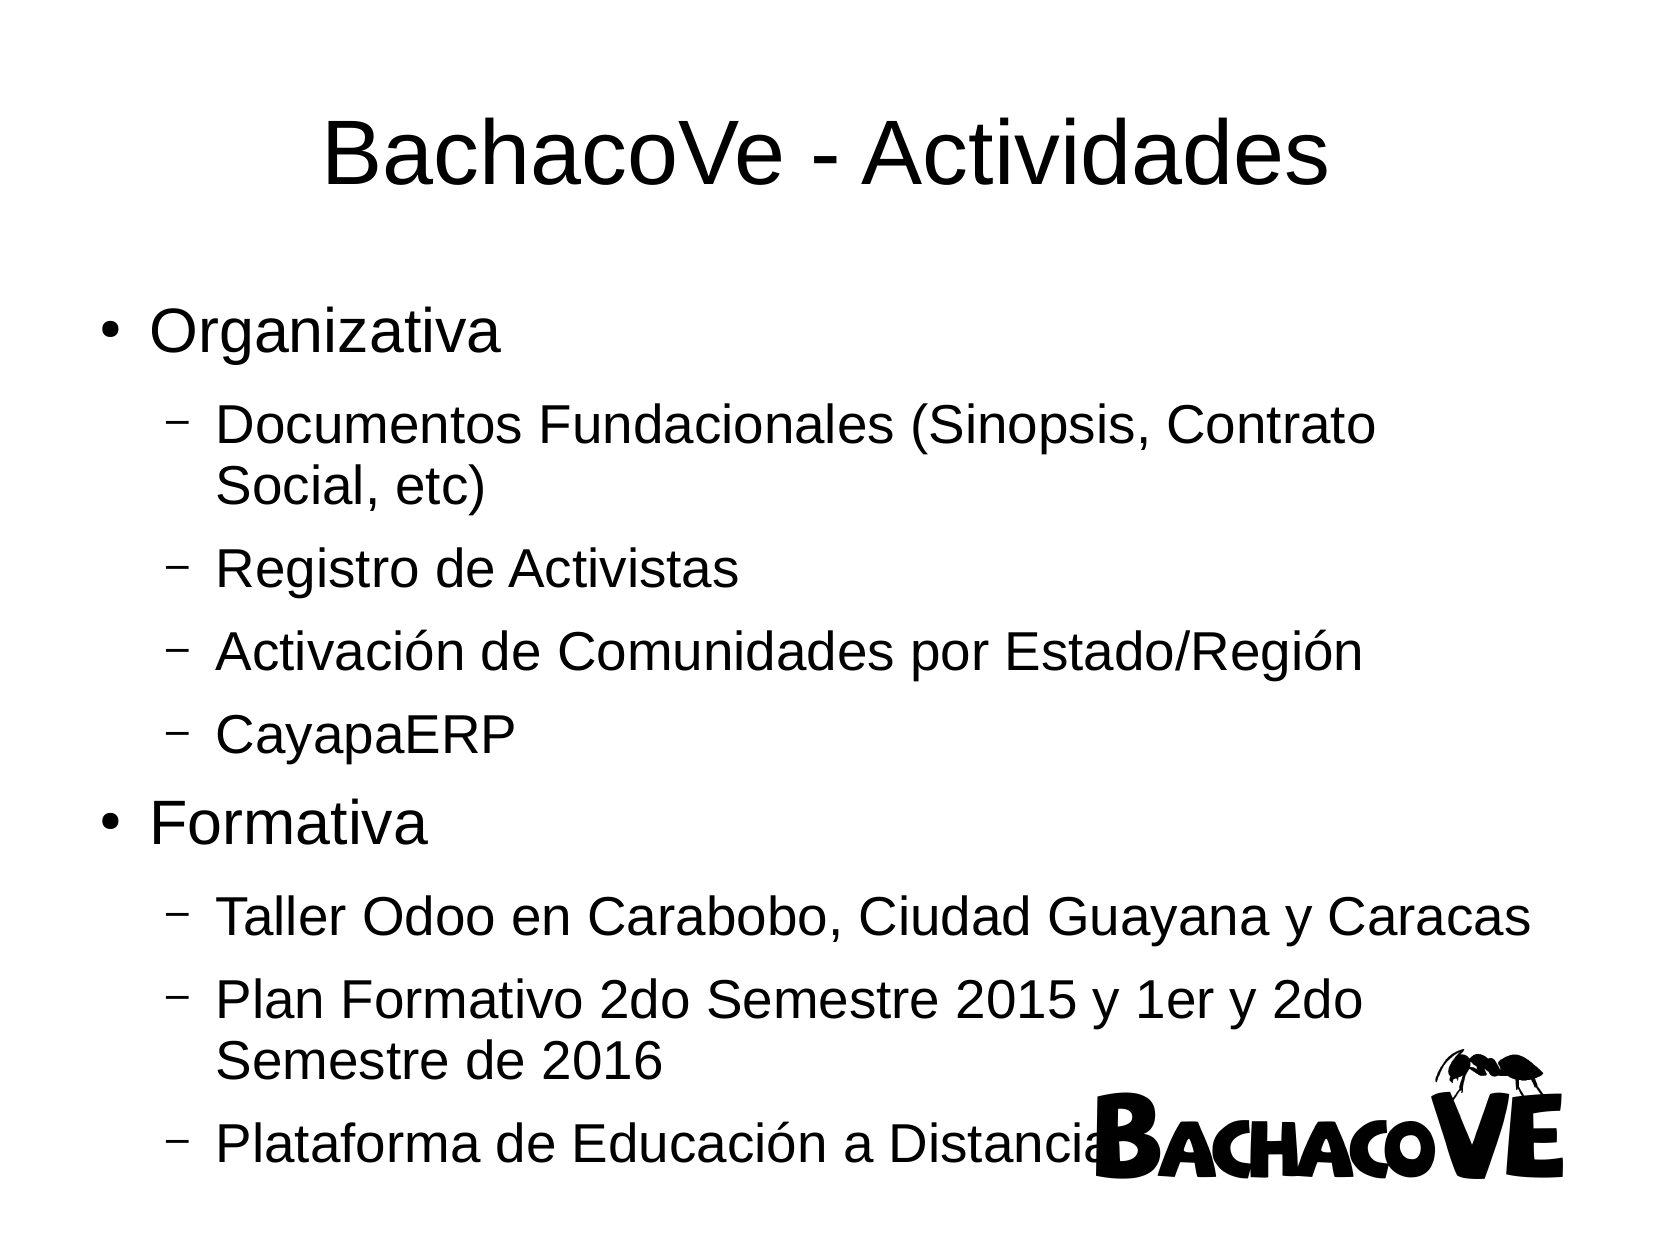

# BachacoVe - Actividades
Organizativa
Documentos Fundacionales (Sinopsis, Contrato Social, etc)
Registro de Activistas
Activación de Comunidades por Estado/Región
CayapaERP
Formativa
Taller Odoo en Carabobo, Ciudad Guayana y Caracas
Plan Formativo 2do Semestre 2015 y 1er y 2do Semestre de 2016
Plataforma de Educación a Distancia